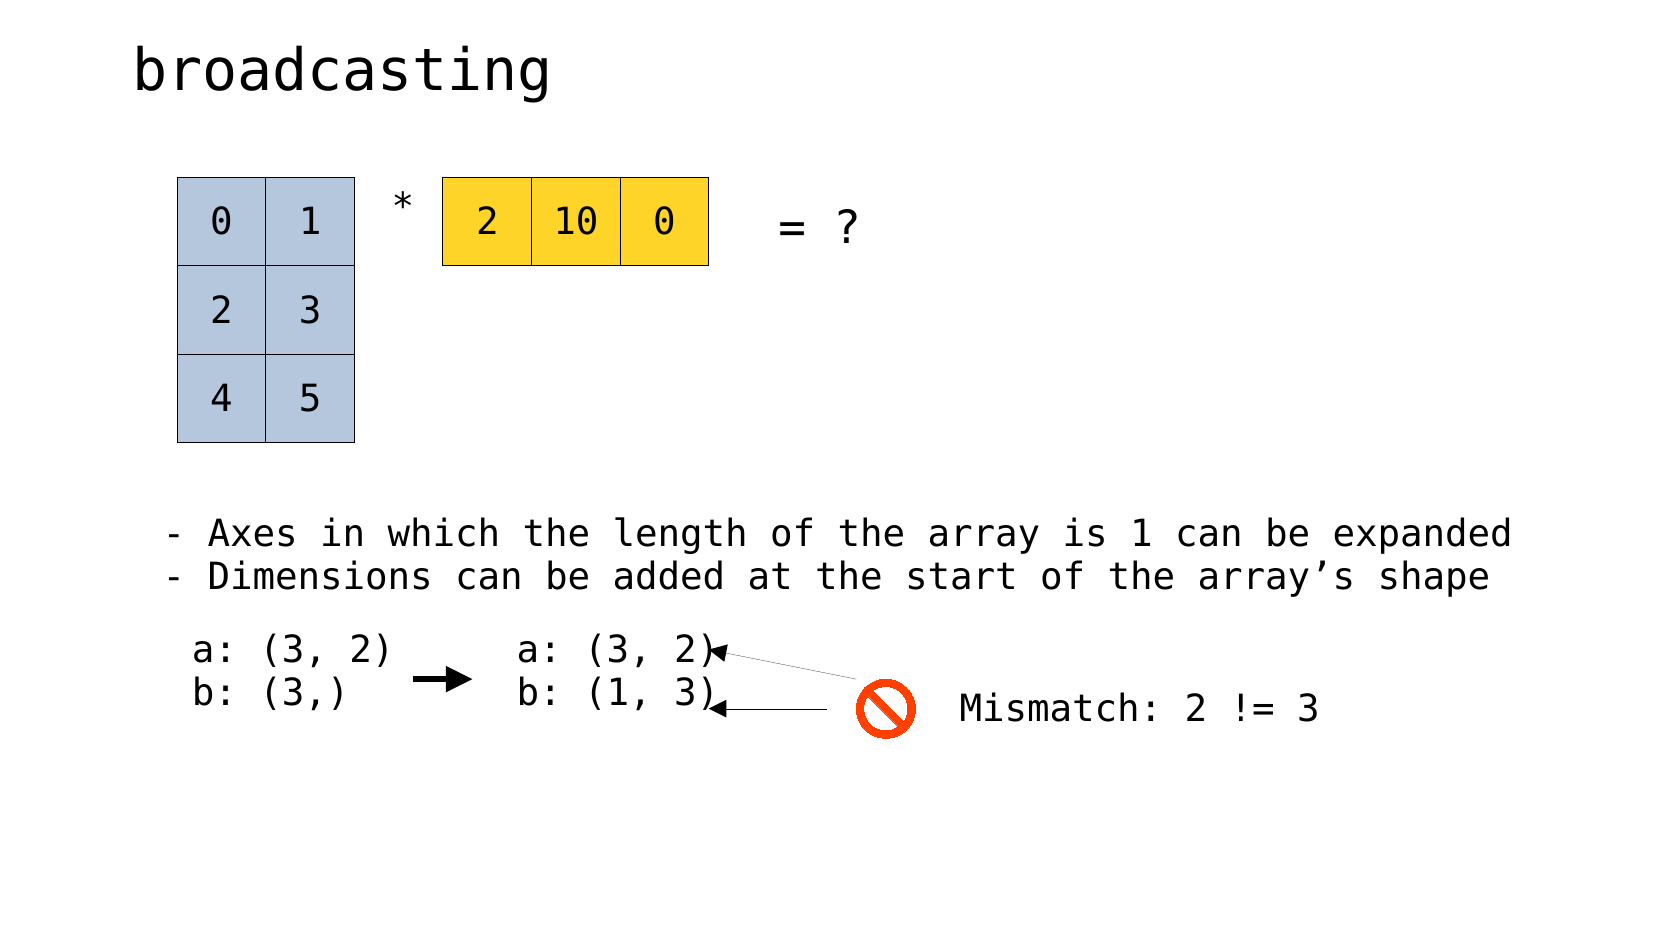

broadcasting
0
1
 *
2
10
0
 = ?
2
3
4
5
- Axes in which the length of the array is 1 can be expanded
- Dimensions can be added at the start of the array’s shape
a: (3, 2)
b: (3,)
a: (3, 2)
b: (1, 3)
Mismatch: 2 != 3